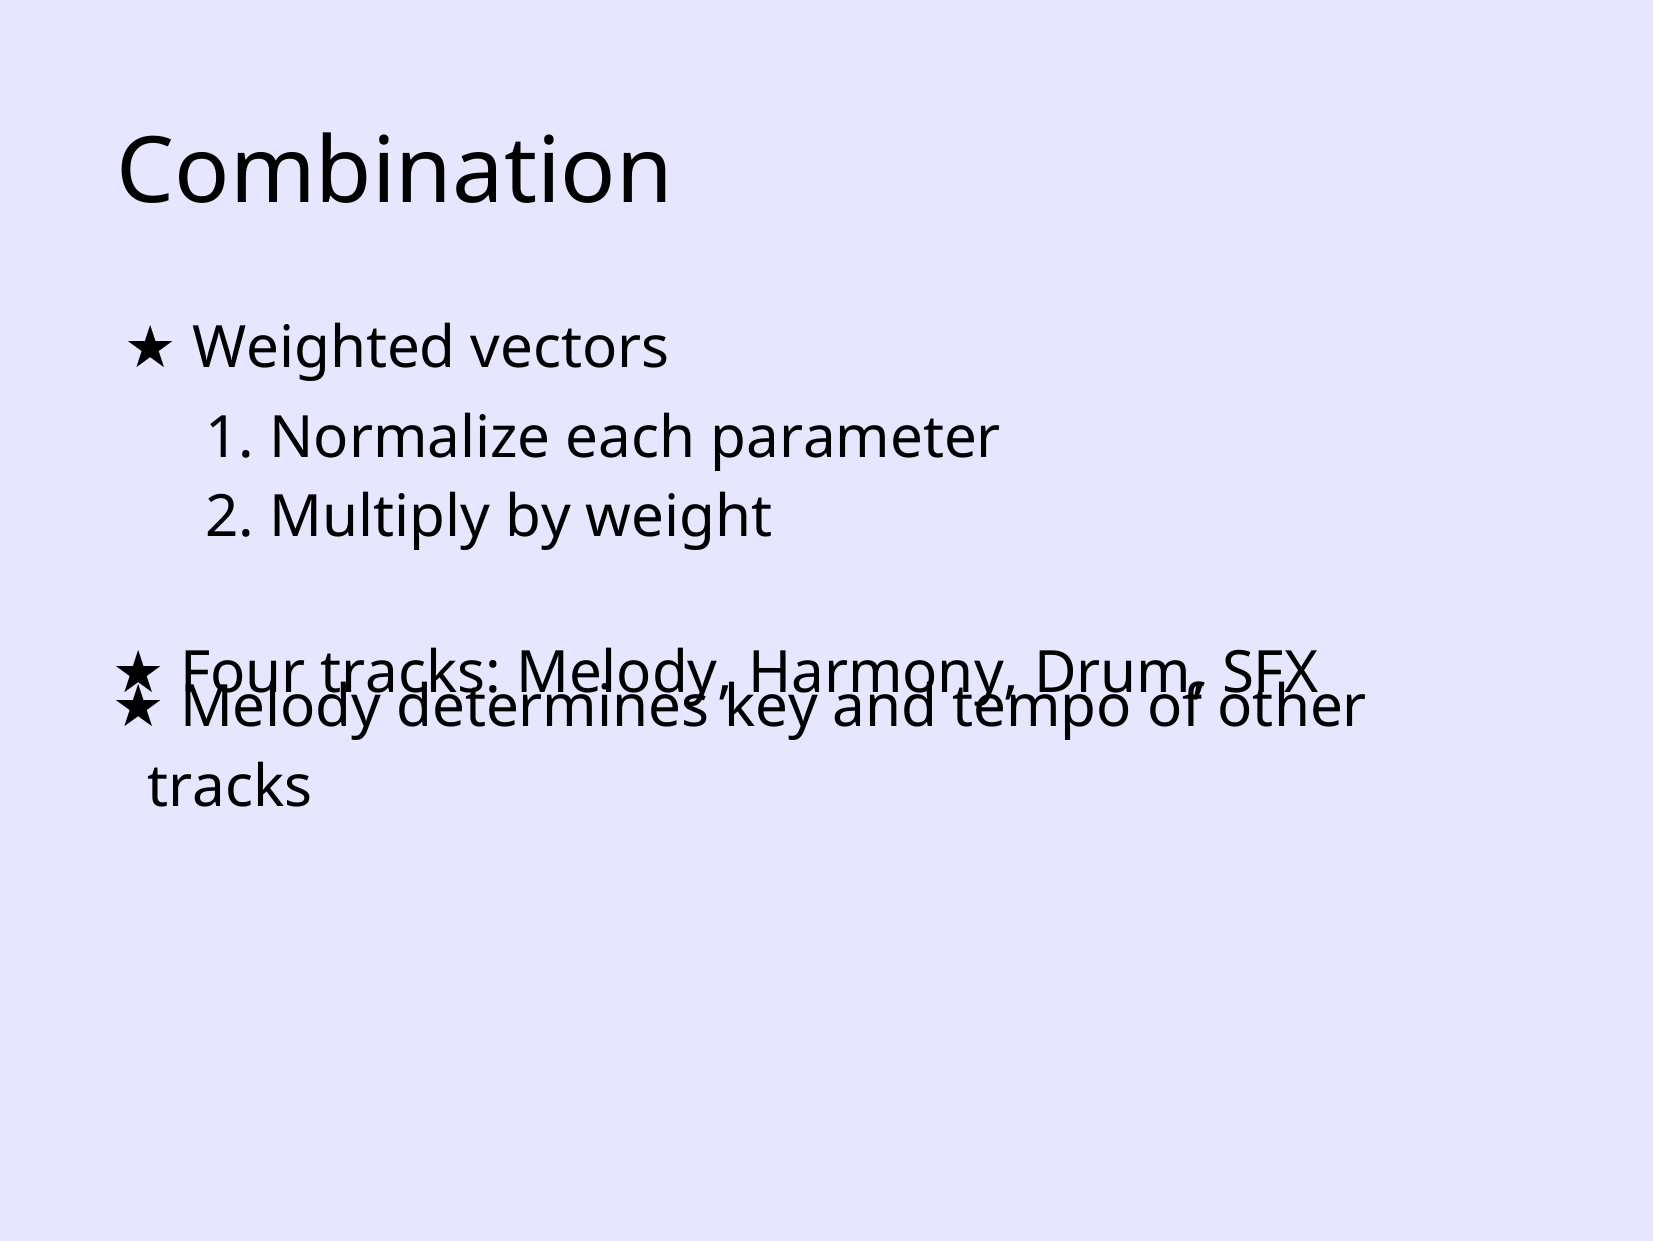

# Combination
★ Weighted vectors
1. Normalize each parameter
2. Multiply by weight
★ Four tracks: Melody, Harmony, Drum, SFX
★ Melody determines key and tempo of other tracks